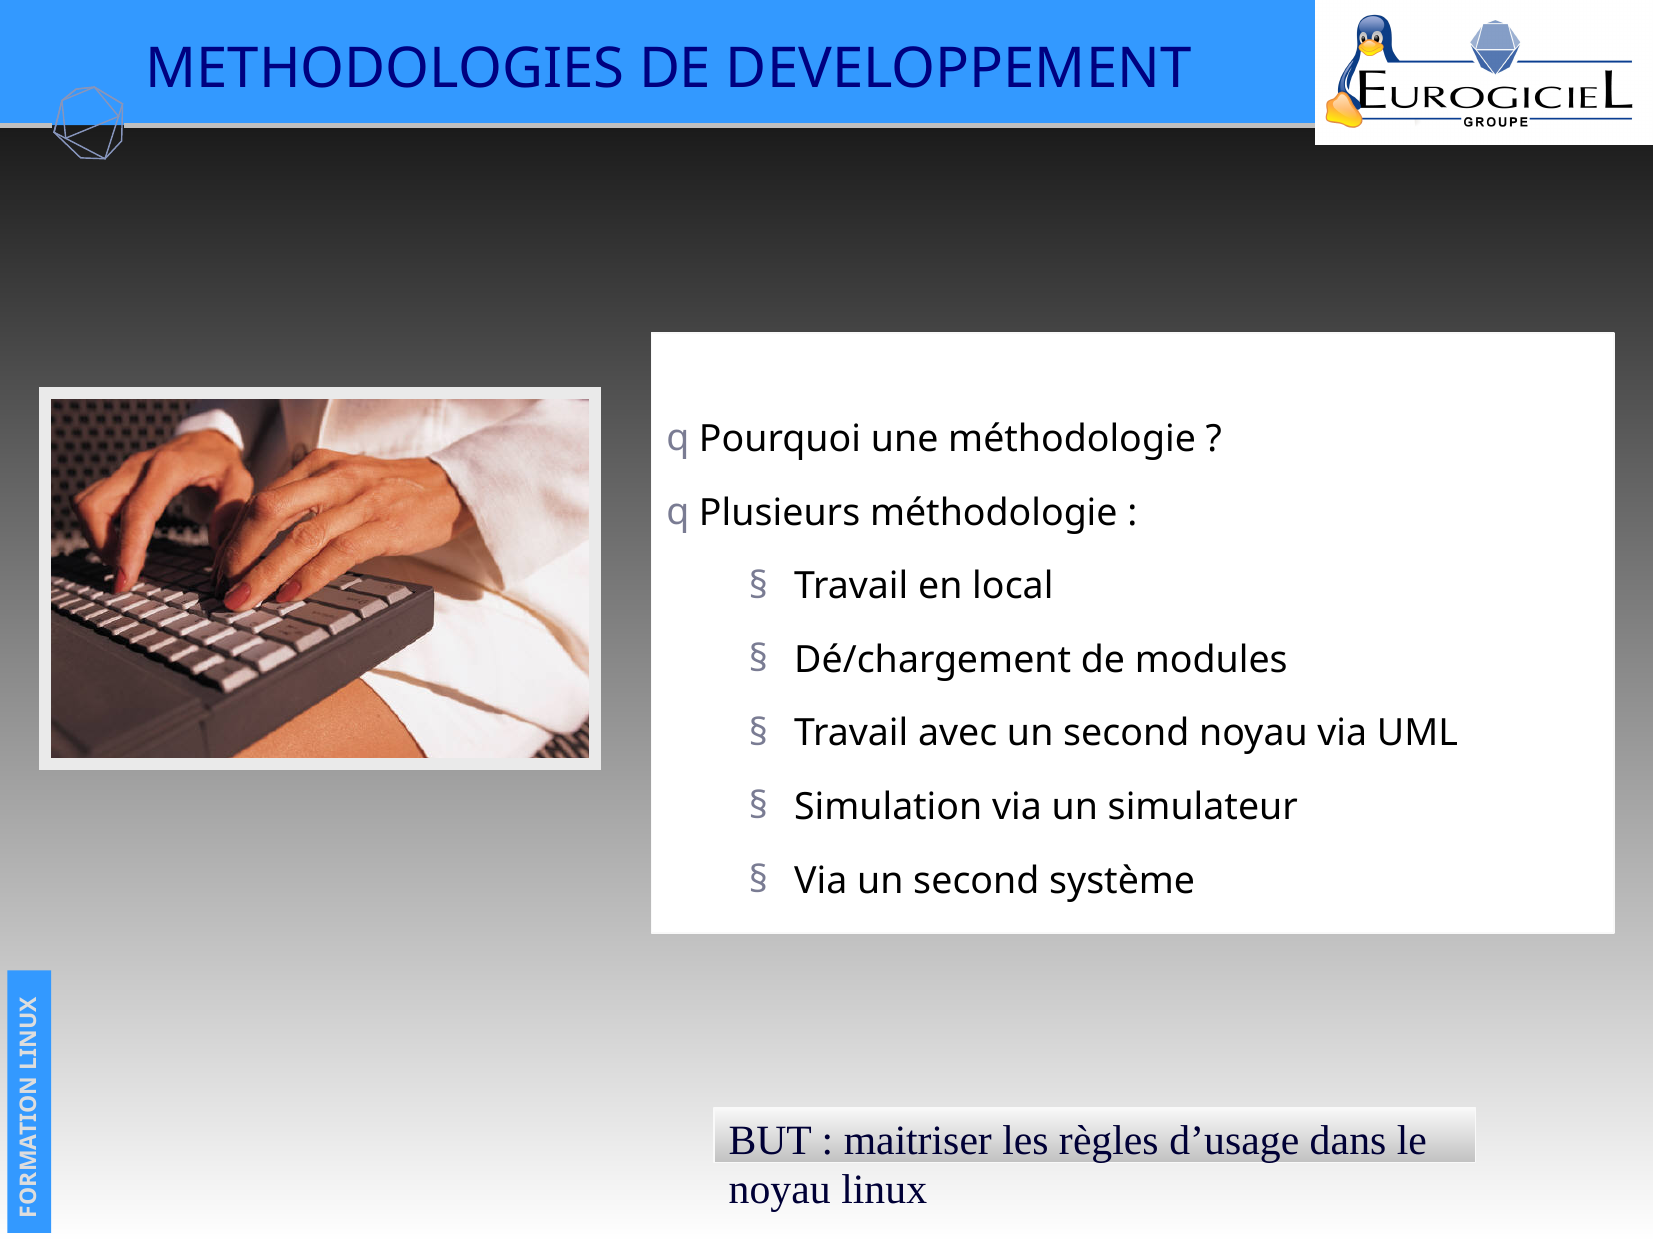

# METHODOLOGIES DE DEVELOPPEMENT
 Pourquoi une méthodologie ?
 Plusieurs méthodologie :
 Travail en local
 Dé/chargement de modules
 Travail avec un second noyau via UML
 Simulation via un simulateur
 Via un second système
BUT : maitriser les règles d’usage dans le noyau linux